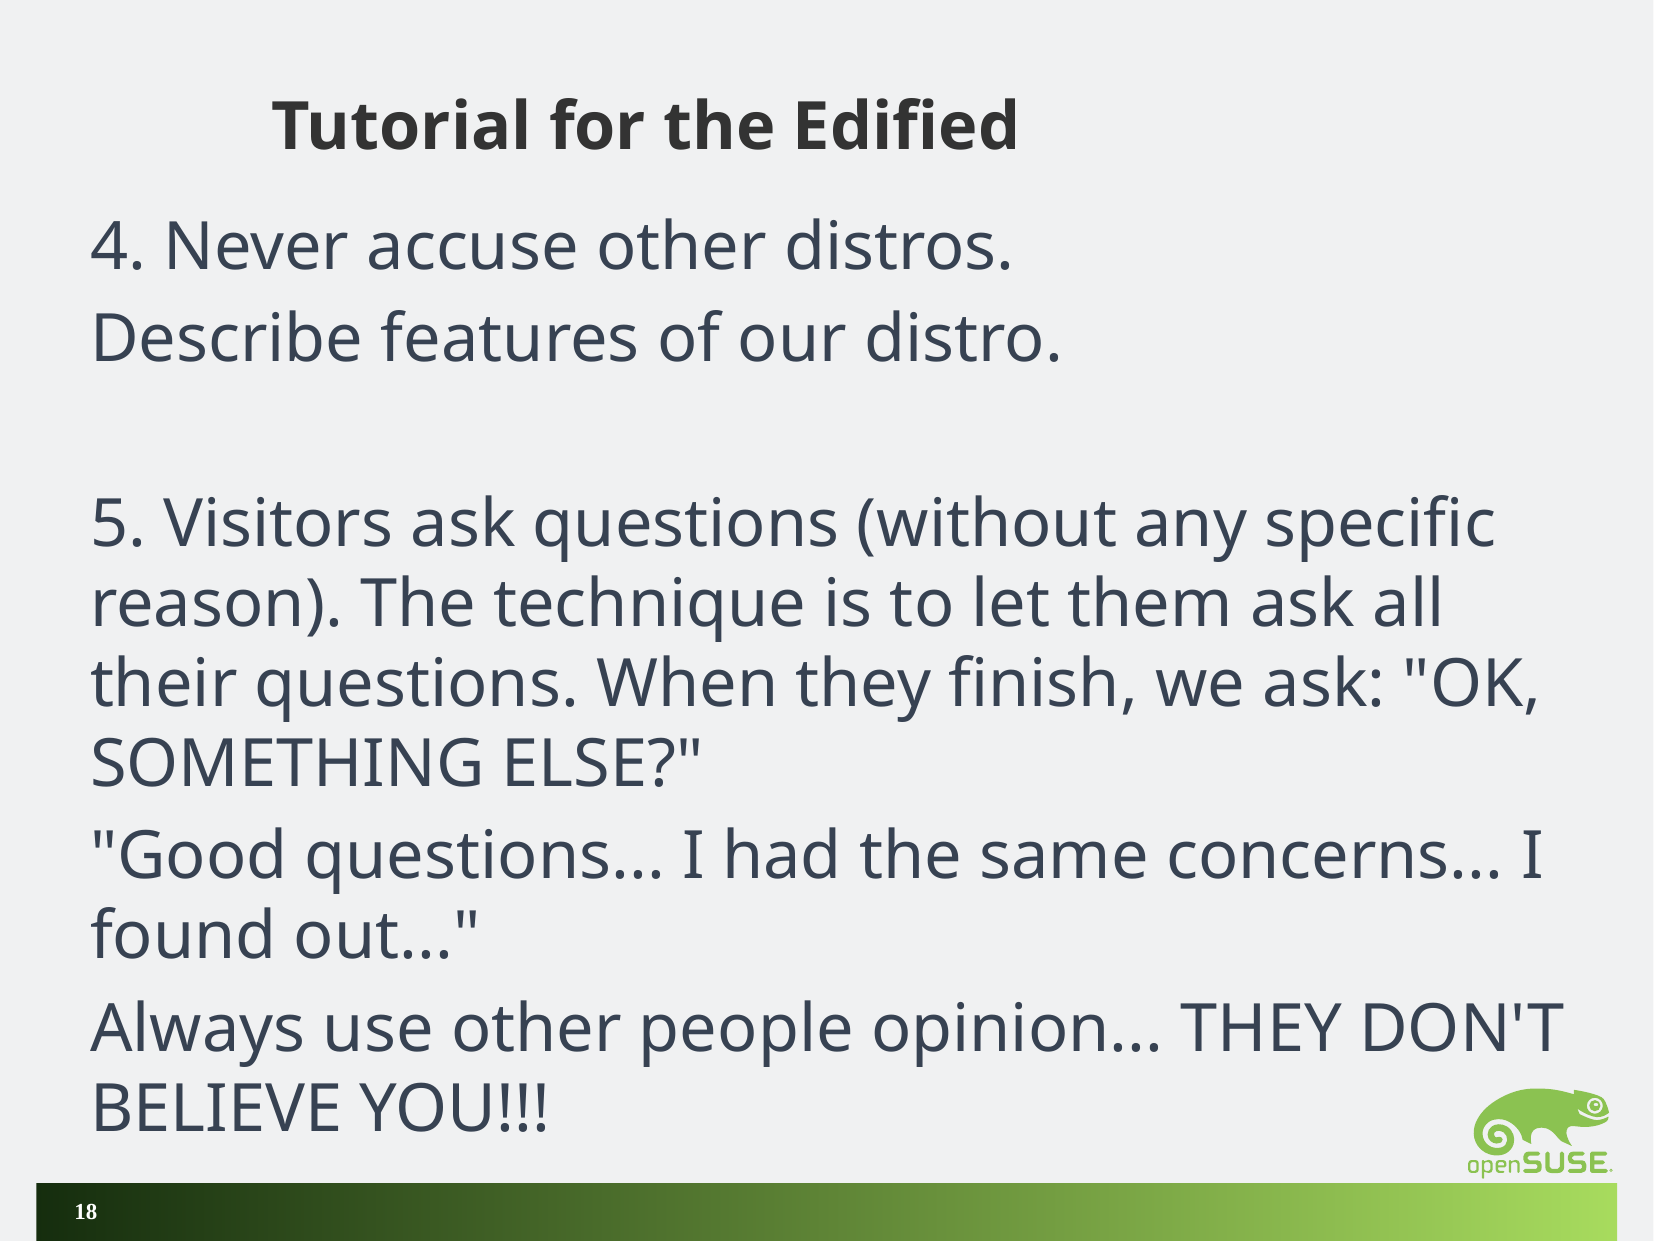

# Tutorial for the Edified
4. Never accuse other distros.
Describe features of our distro.
5. Visitors ask questions (without any specific reason). The technique is to let them ask all their questions. When they finish, we ask: "OK, SOMETHING ELSE?"
"Good questions... I had the same concerns... I found out..."
Always use other people opinion... THEY DON'T BELIEVE YOU!!!
18